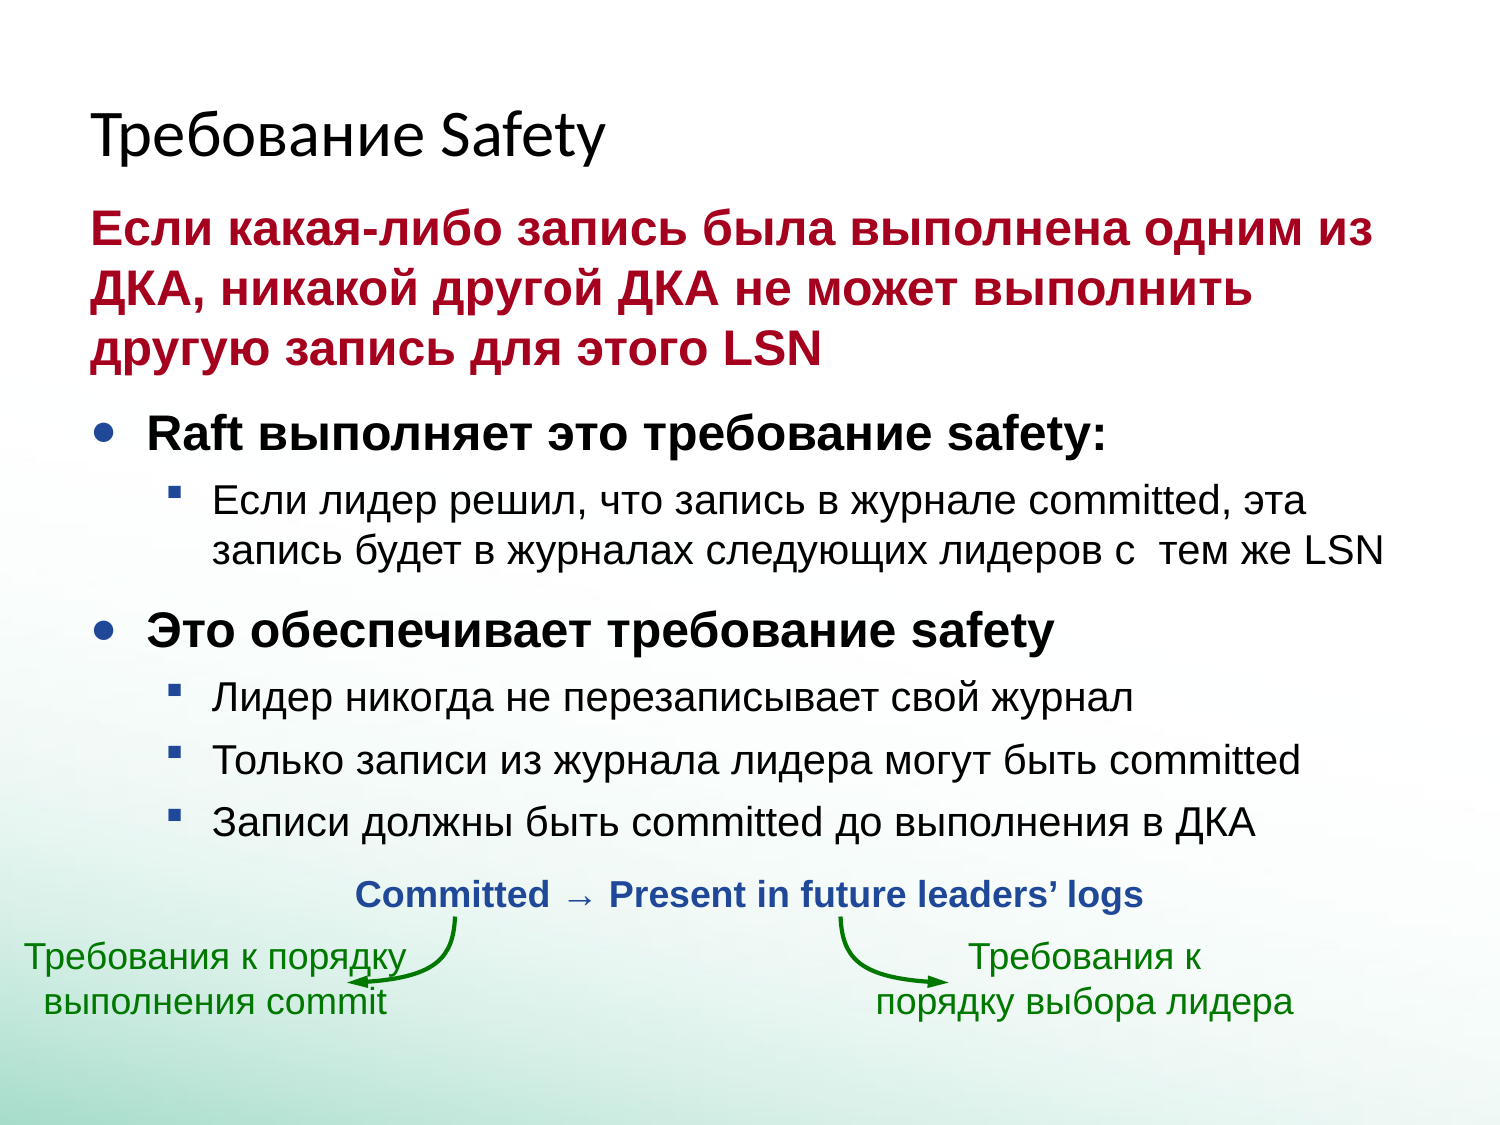

Требование Safety
# Если какая-либо запись была выполнена одним из ДКА, никакой другой ДКА не может выполнить другую запись для этого LSN
Raft выполняет это требование safety:
Если лидер решил, что запись в журнале committed, эта запись будет в журналах следующих лидеров с тем же LSN
Это обеспечивает требование safety
Лидер никогда не перезаписывает свой журнал
Только записи из журнала лидера могут быть committed
Записи должны быть committed до выполнения в ДКА
Committed → Present in future leaders’ logs
Требования к порядку
выполнения commit
Требования к
порядку выбора лидера